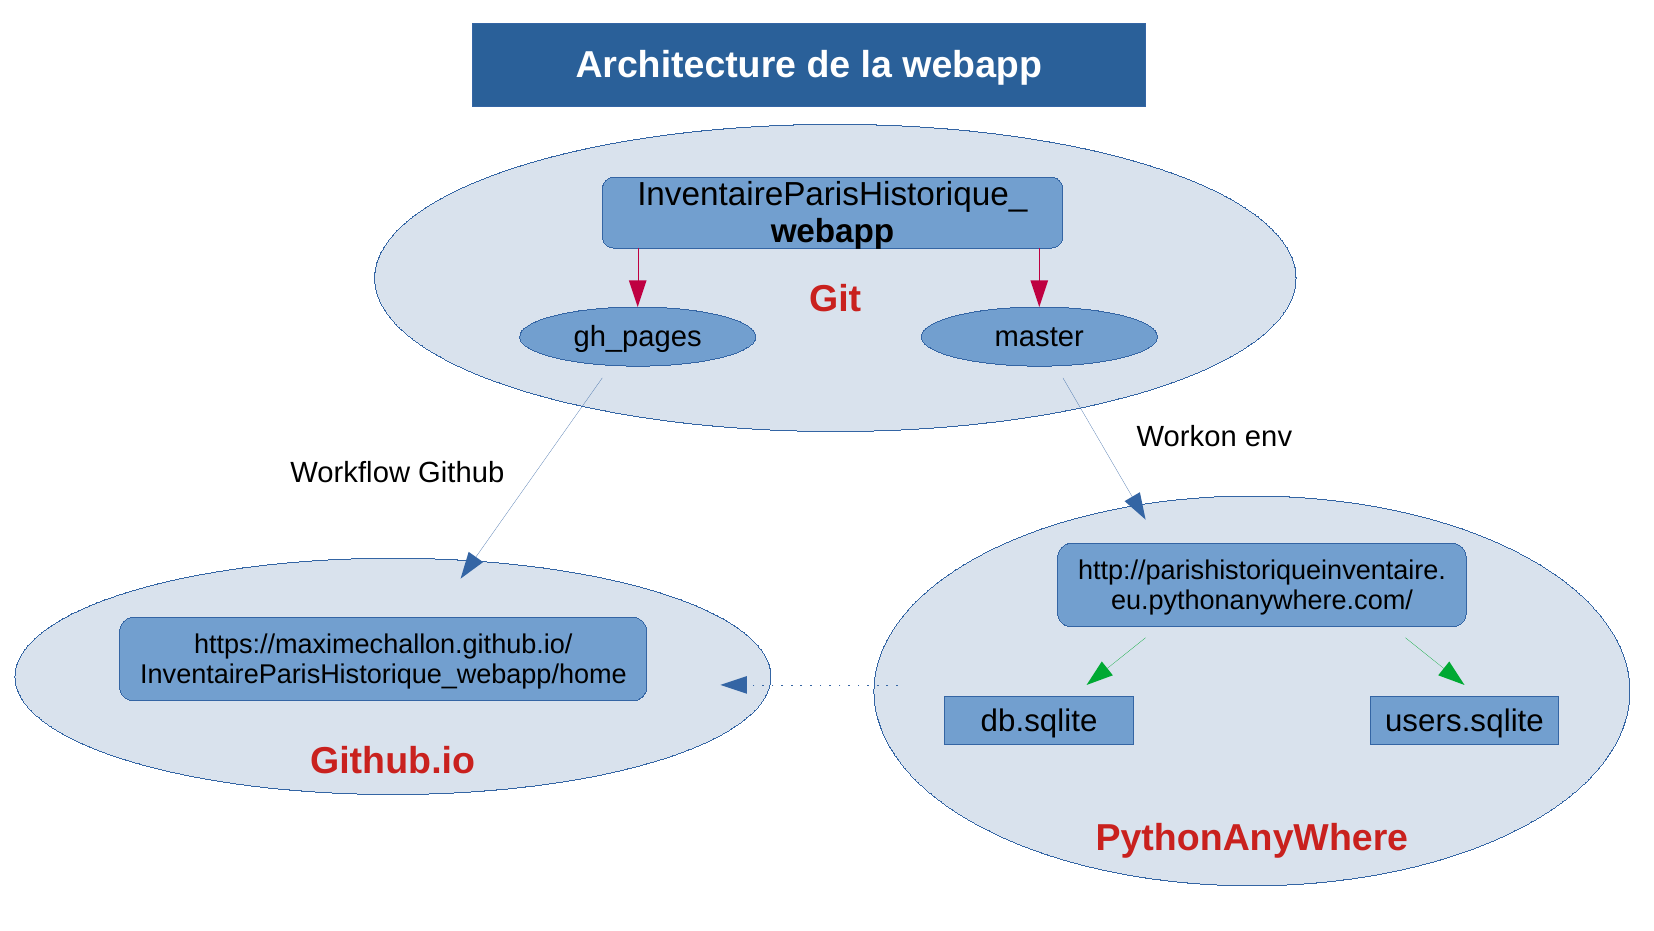

Architecture de la webapp
Git
InventaireParisHistorique_
webapp
gh_pages
master
Workon env
Workflow Github
PythonAnyWhere
http://parishistoriqueinventaire.
eu.pythonanywhere.com/
Github.io
https://maximechallon.github.io/
InventaireParisHistorique_webapp/home
db.sqlite
users.sqlite